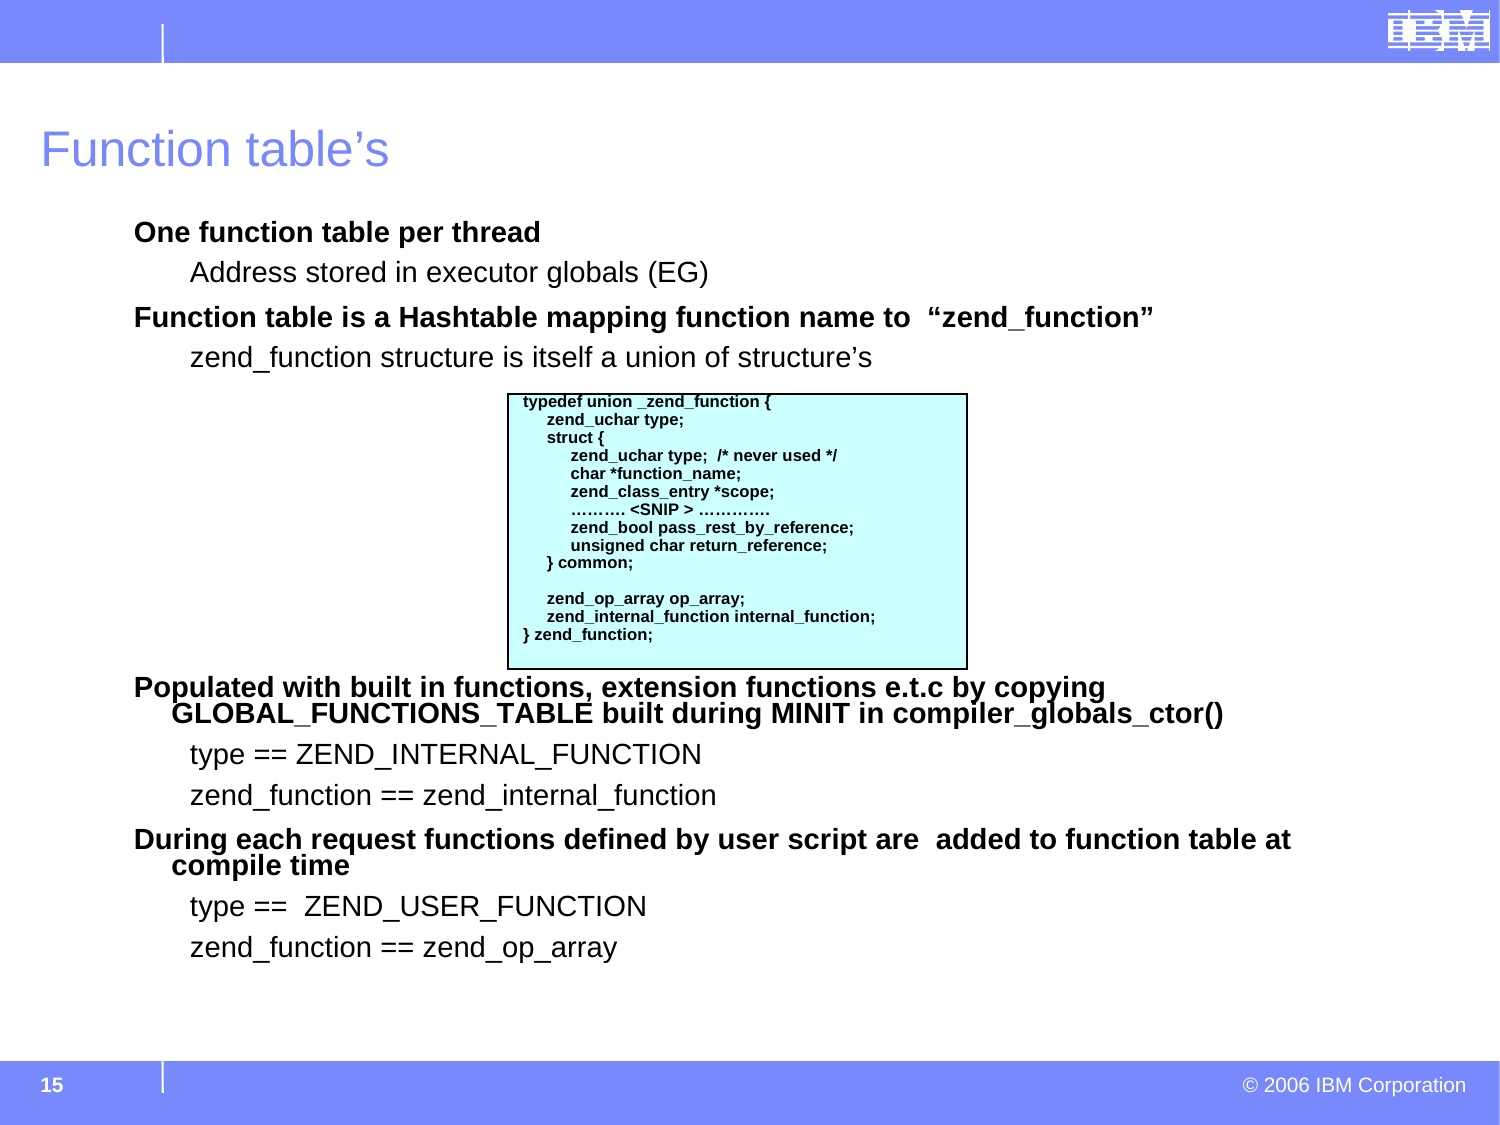

# Function table’s
One function table per thread
Address stored in executor globals (EG)‏
Function table is a Hashtable mapping function name to “zend_function”
zend_function structure is itself a union of structure’s
Populated with built in functions, extension functions e.t.c by copying GLOBAL_FUNCTIONS_TABLE built during MINIT in compiler_globals_ctor()‏
type == ZEND_INTERNAL_FUNCTION
zend_function == zend_internal_function
During each request functions defined by user script are added to function table at compile time
type == ZEND_USER_FUNCTION
zend_function == zend_op_array
typedef union _zend_function {
 zend_uchar type;
 struct {
 zend_uchar type; /* never used */
 char *function_name;
 zend_class_entry *scope;
 ………. <SNIP > ………….
 zend_bool pass_rest_by_reference;
 unsigned char return_reference;
 } common;
 zend_op_array op_array;
 zend_internal_function internal_function;
} zend_function;
15